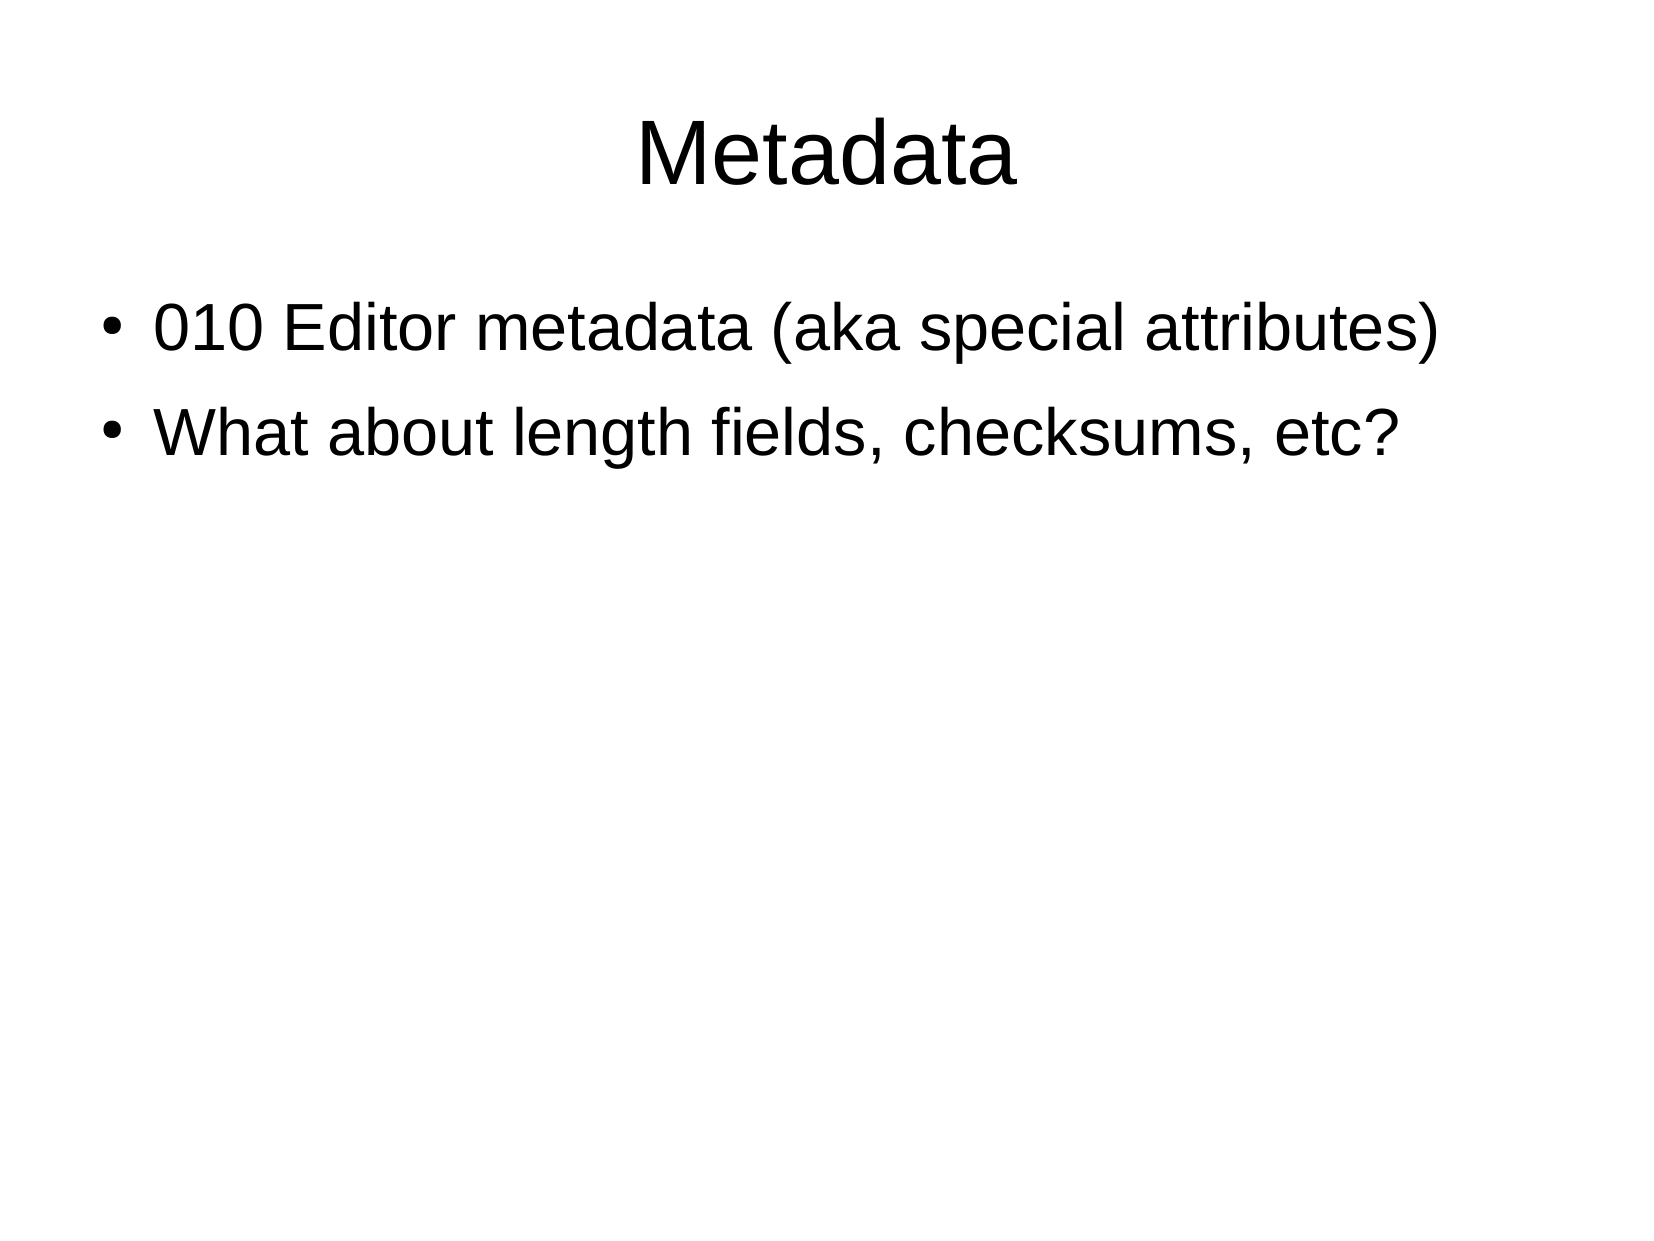

# Metadata
010 Editor metadata (aka special attributes)
What about length fields, checksums, etc?